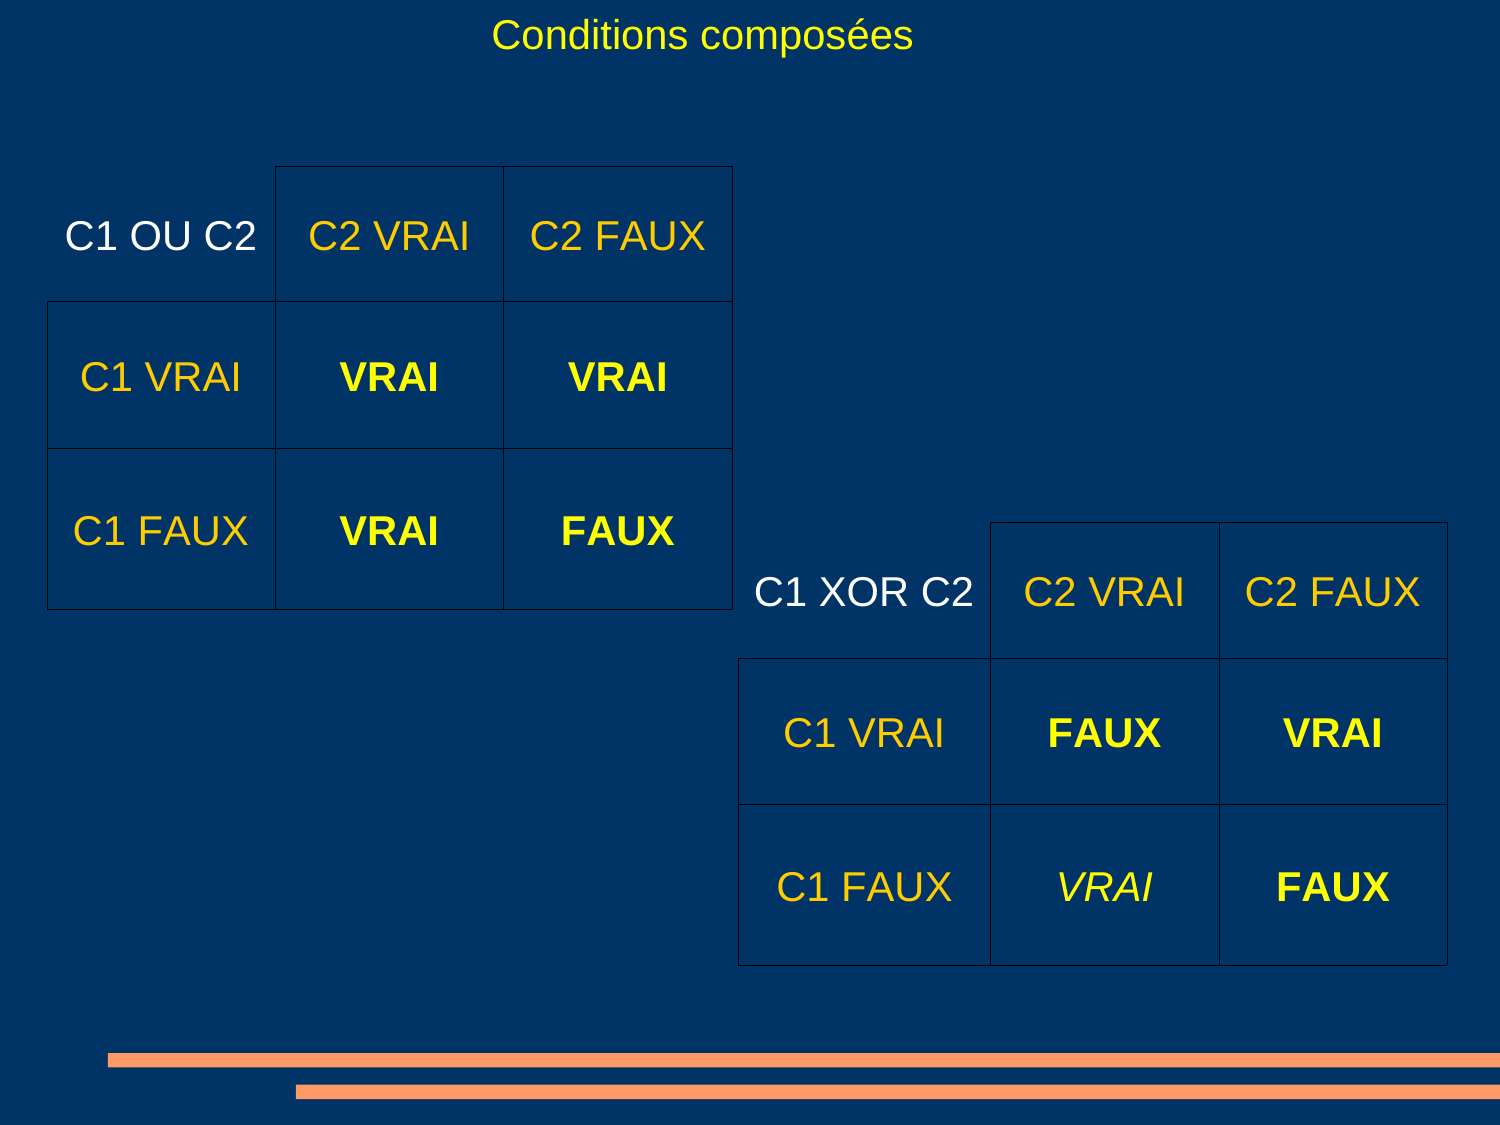

Conditions composées
| C1 OU C2 | C2 VRAI | C2 FAUX |
| --- | --- | --- |
| C1 VRAI | VRAI | VRAI |
| C1 FAUX | VRAI | FAUX |
| C1 XOR C2 | C2 VRAI | C2 FAUX |
| --- | --- | --- |
| C1 VRAI | FAUX | VRAI |
| C1 FAUX | VRAI | FAUX |